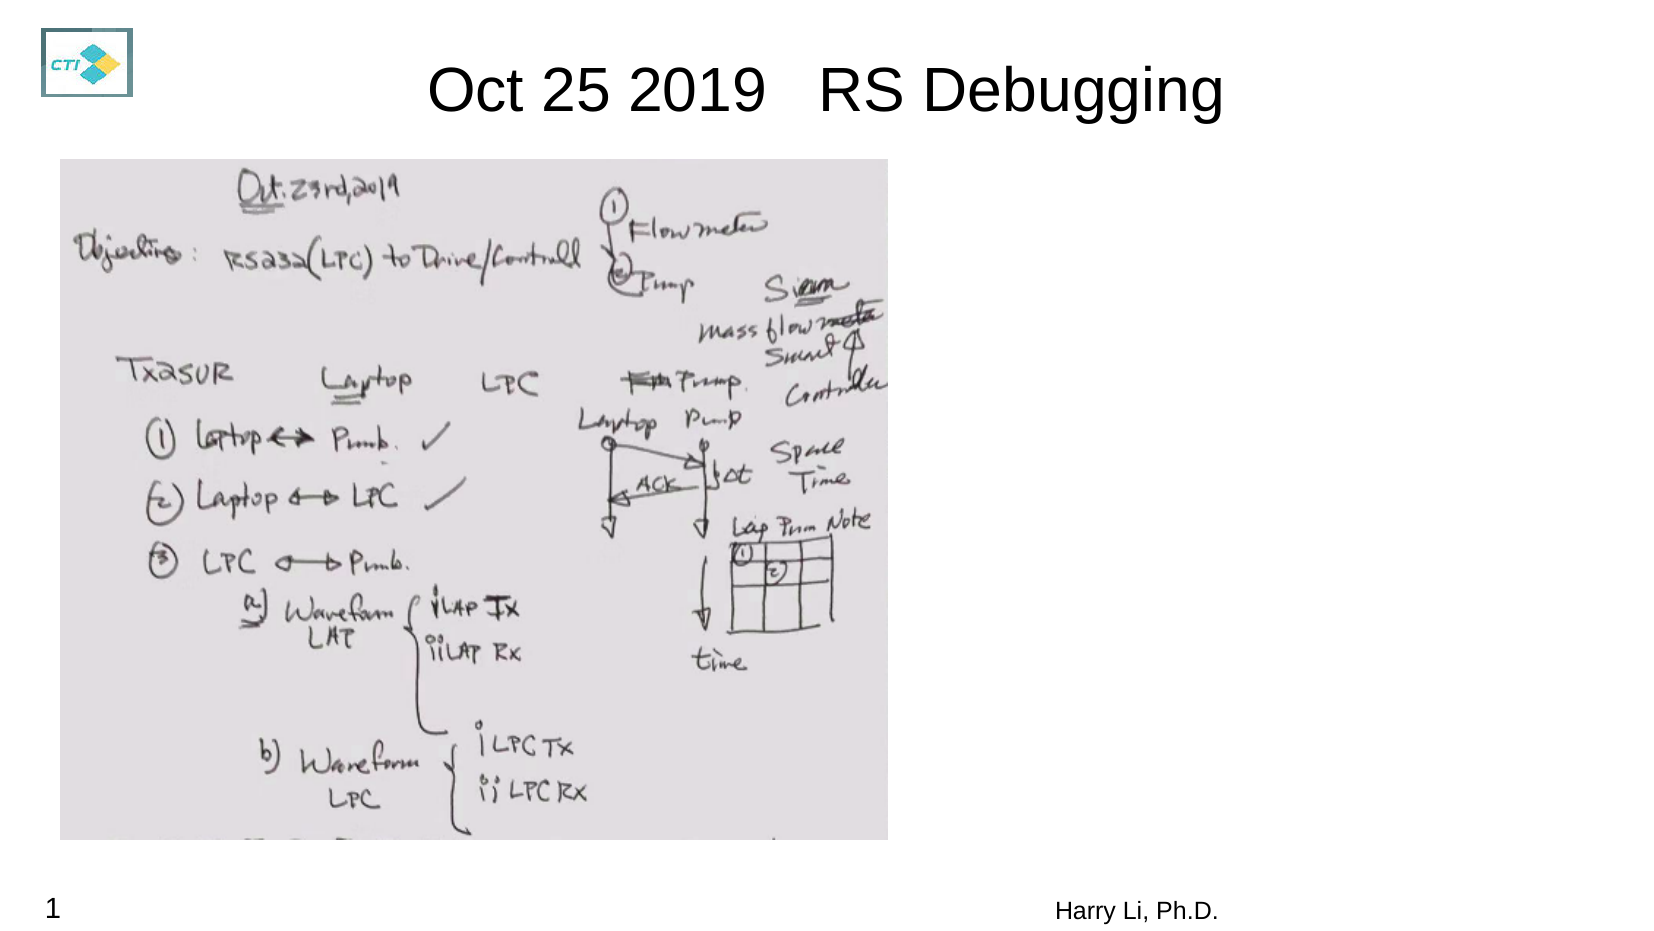

# Oct 25 2019 RS Debugging
1
Harry Li, Ph.D.